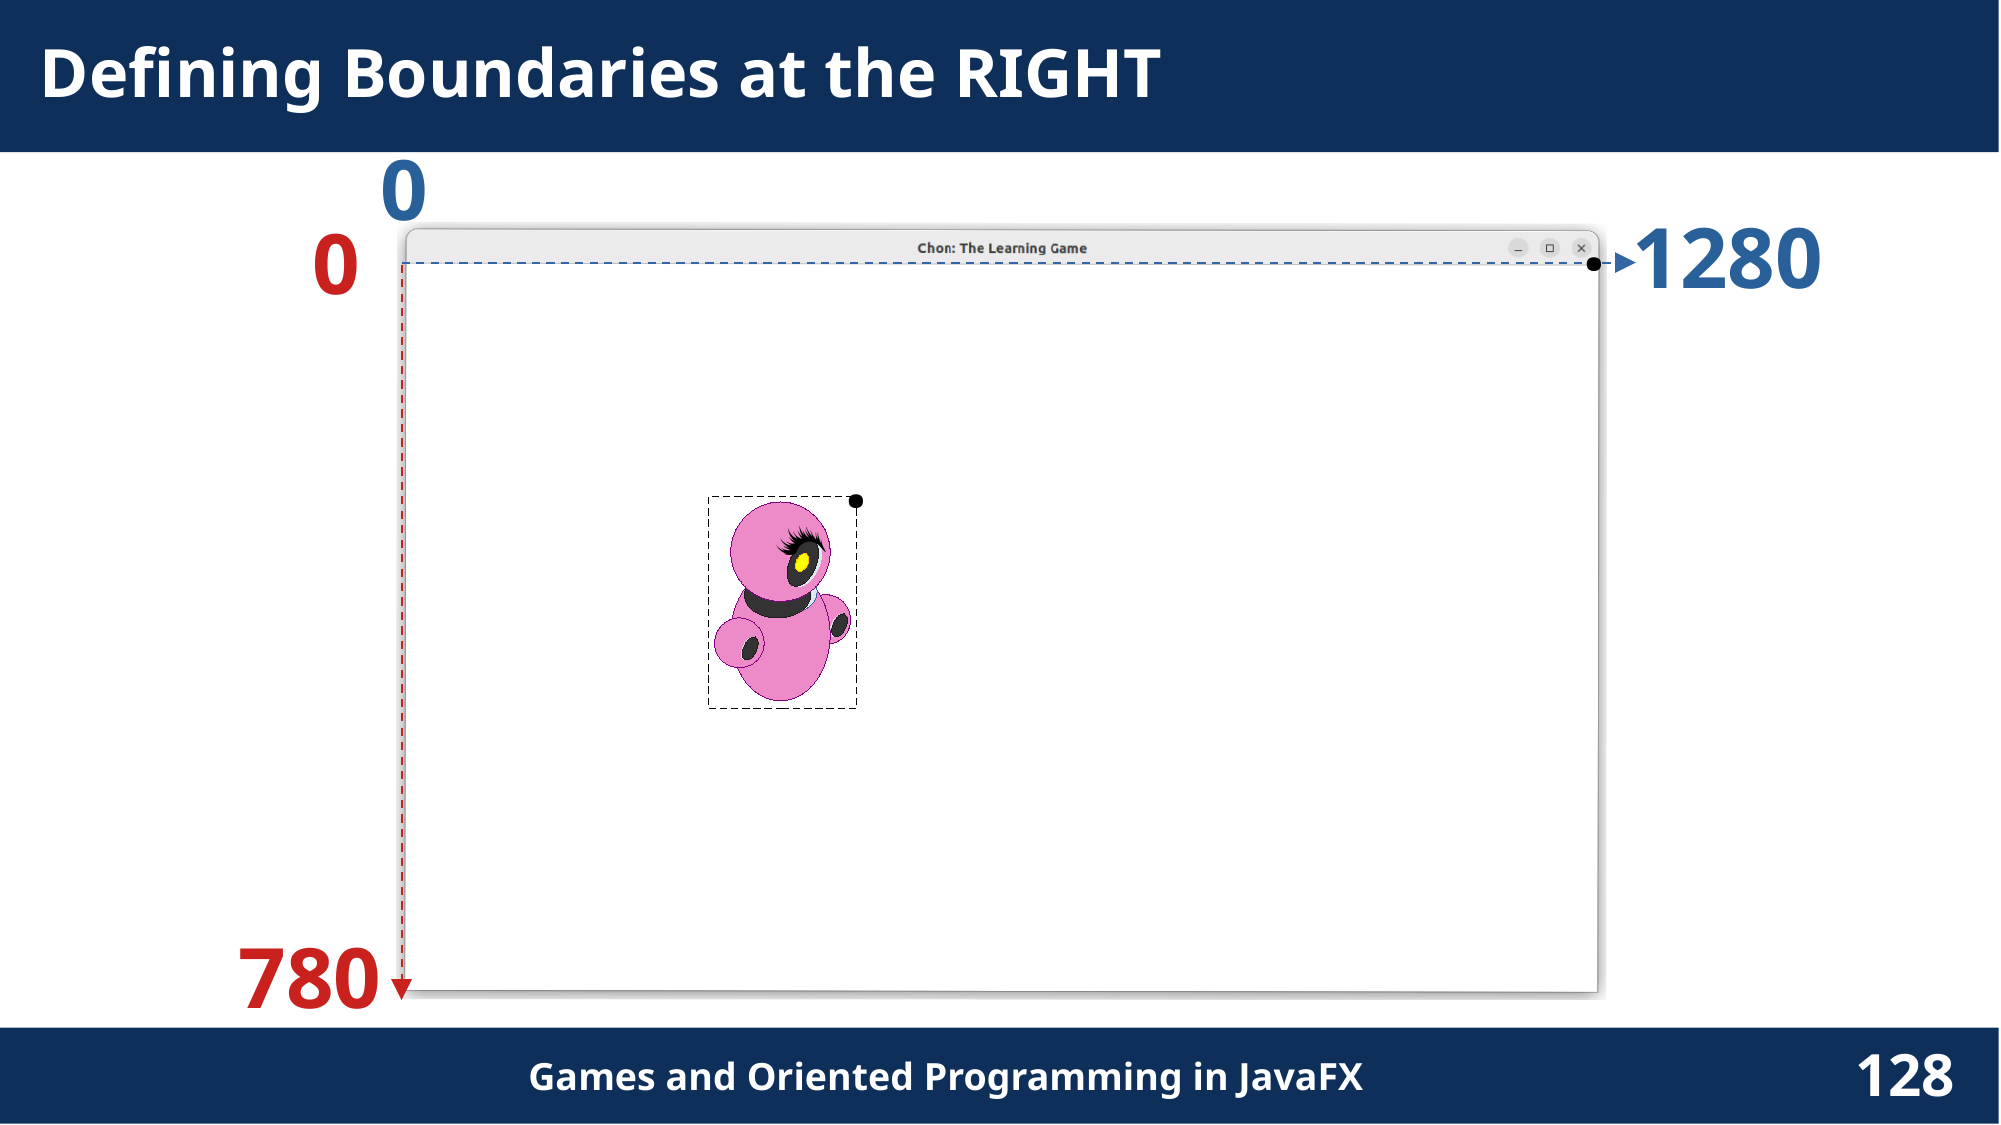

Defining Boundaries at the RIGHT
0
.
1280
0
.
780